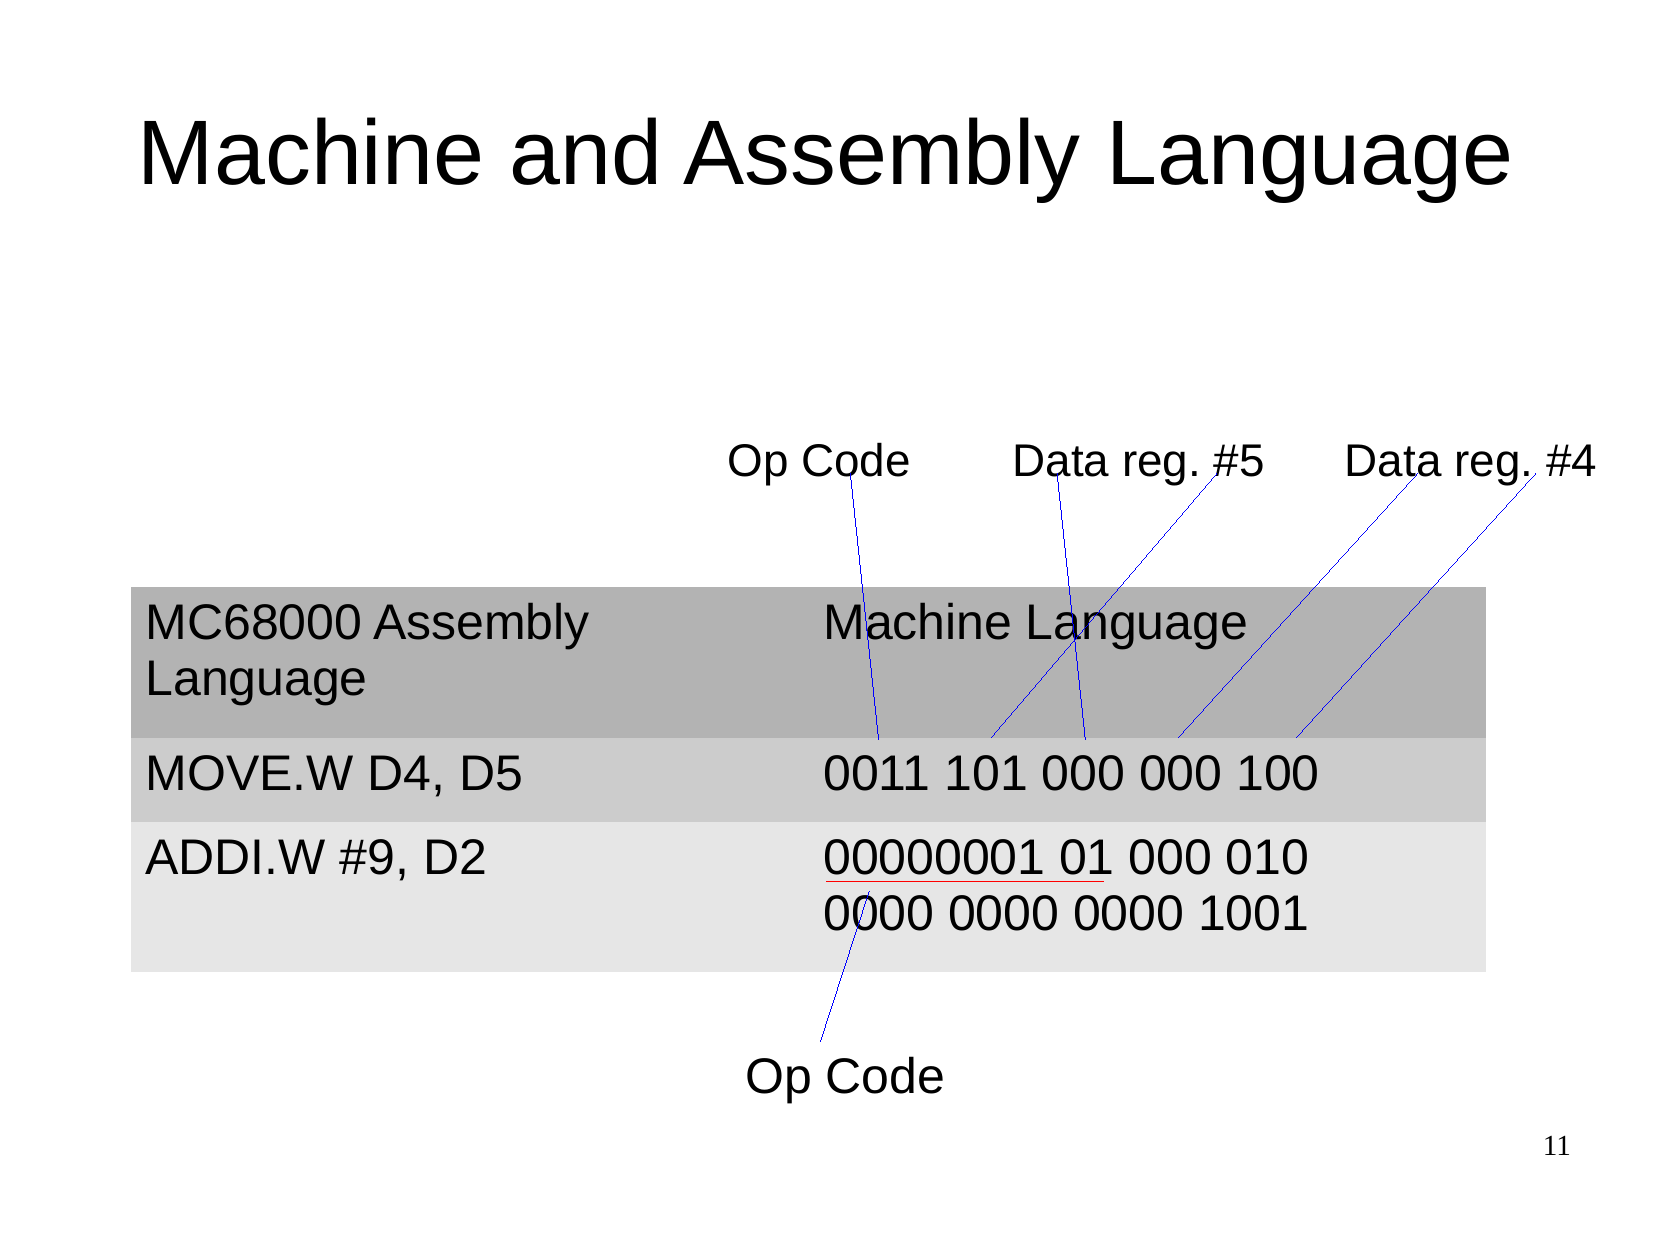

# Machine and Assembly Language
Op Code
Data reg. #5
Data reg. #4
| MC68000 Assembly Language | Machine Language |
| --- | --- |
| MOVE.W D4, D5 | 0011 101 000 000 100 |
| ADDI.W #9, D2 | 00000001 01 000 010 0000 0000 0000 1001 |
Op Code
11